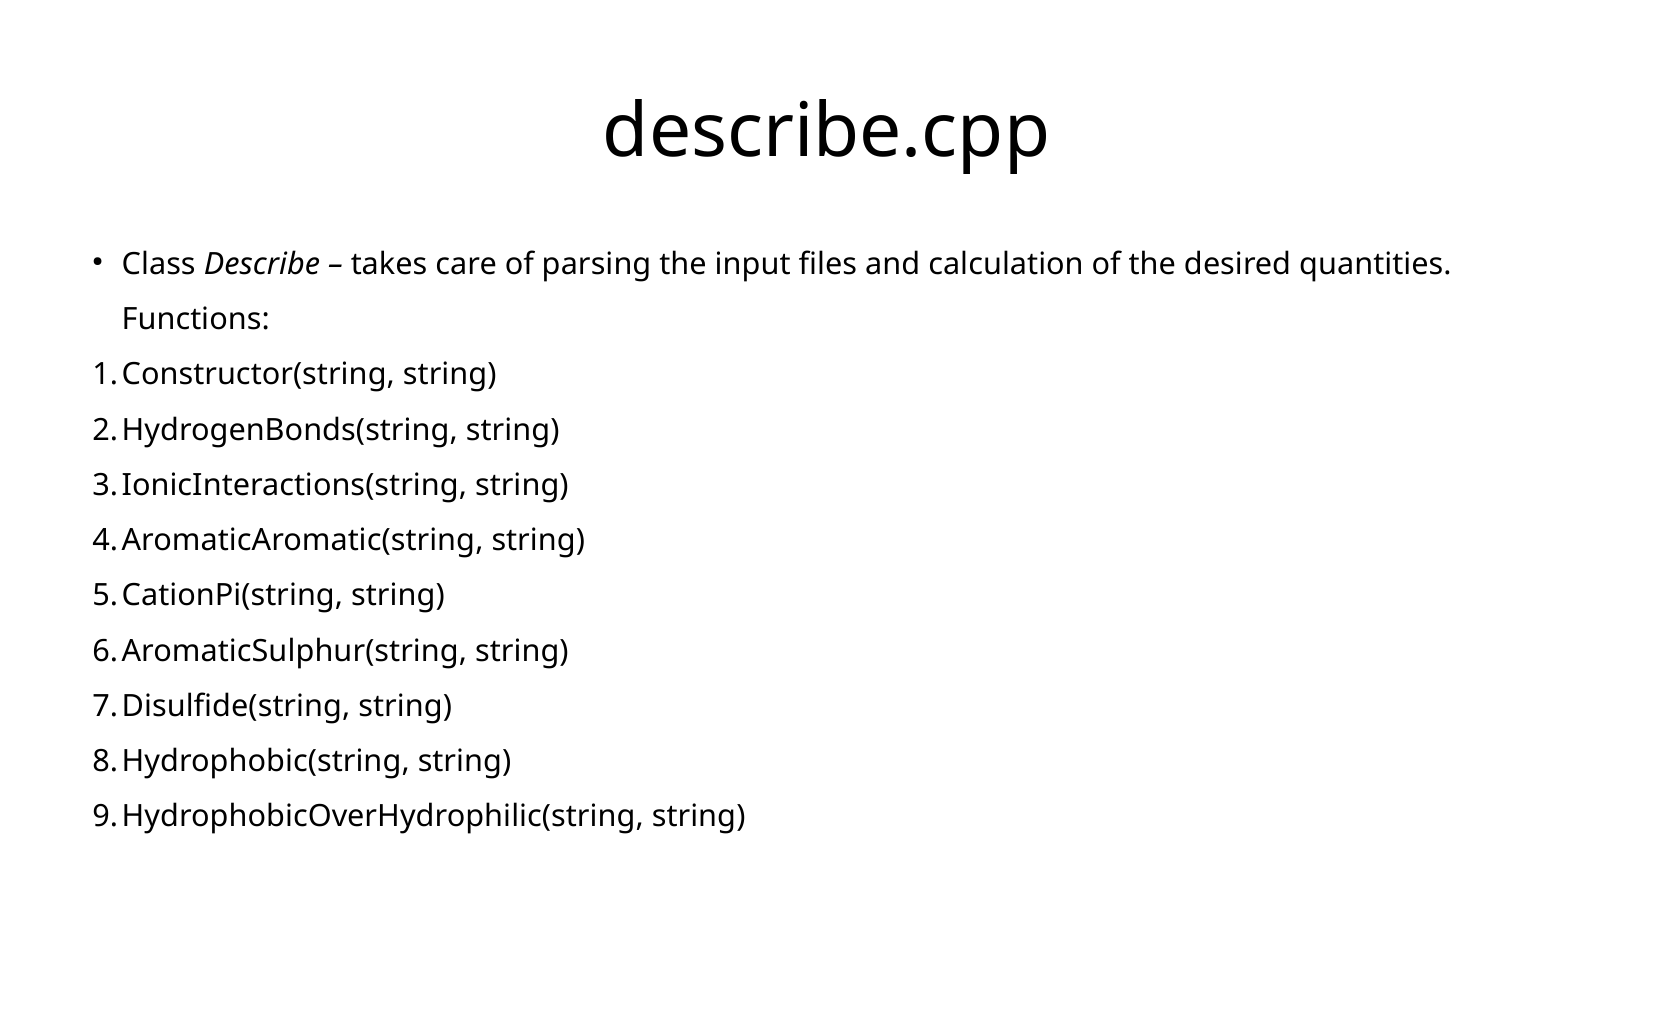

# describe.cpp
Class Describe – takes care of parsing the input files and calculation of the desired quantities.
Functions:
Constructor(string, string)
HydrogenBonds(string, string)
IonicInteractions(string, string)
AromaticAromatic(string, string)
CationPi(string, string)
AromaticSulphur(string, string)
Disulfide(string, string)
Hydrophobic(string, string)
HydrophobicOverHydrophilic(string, string)